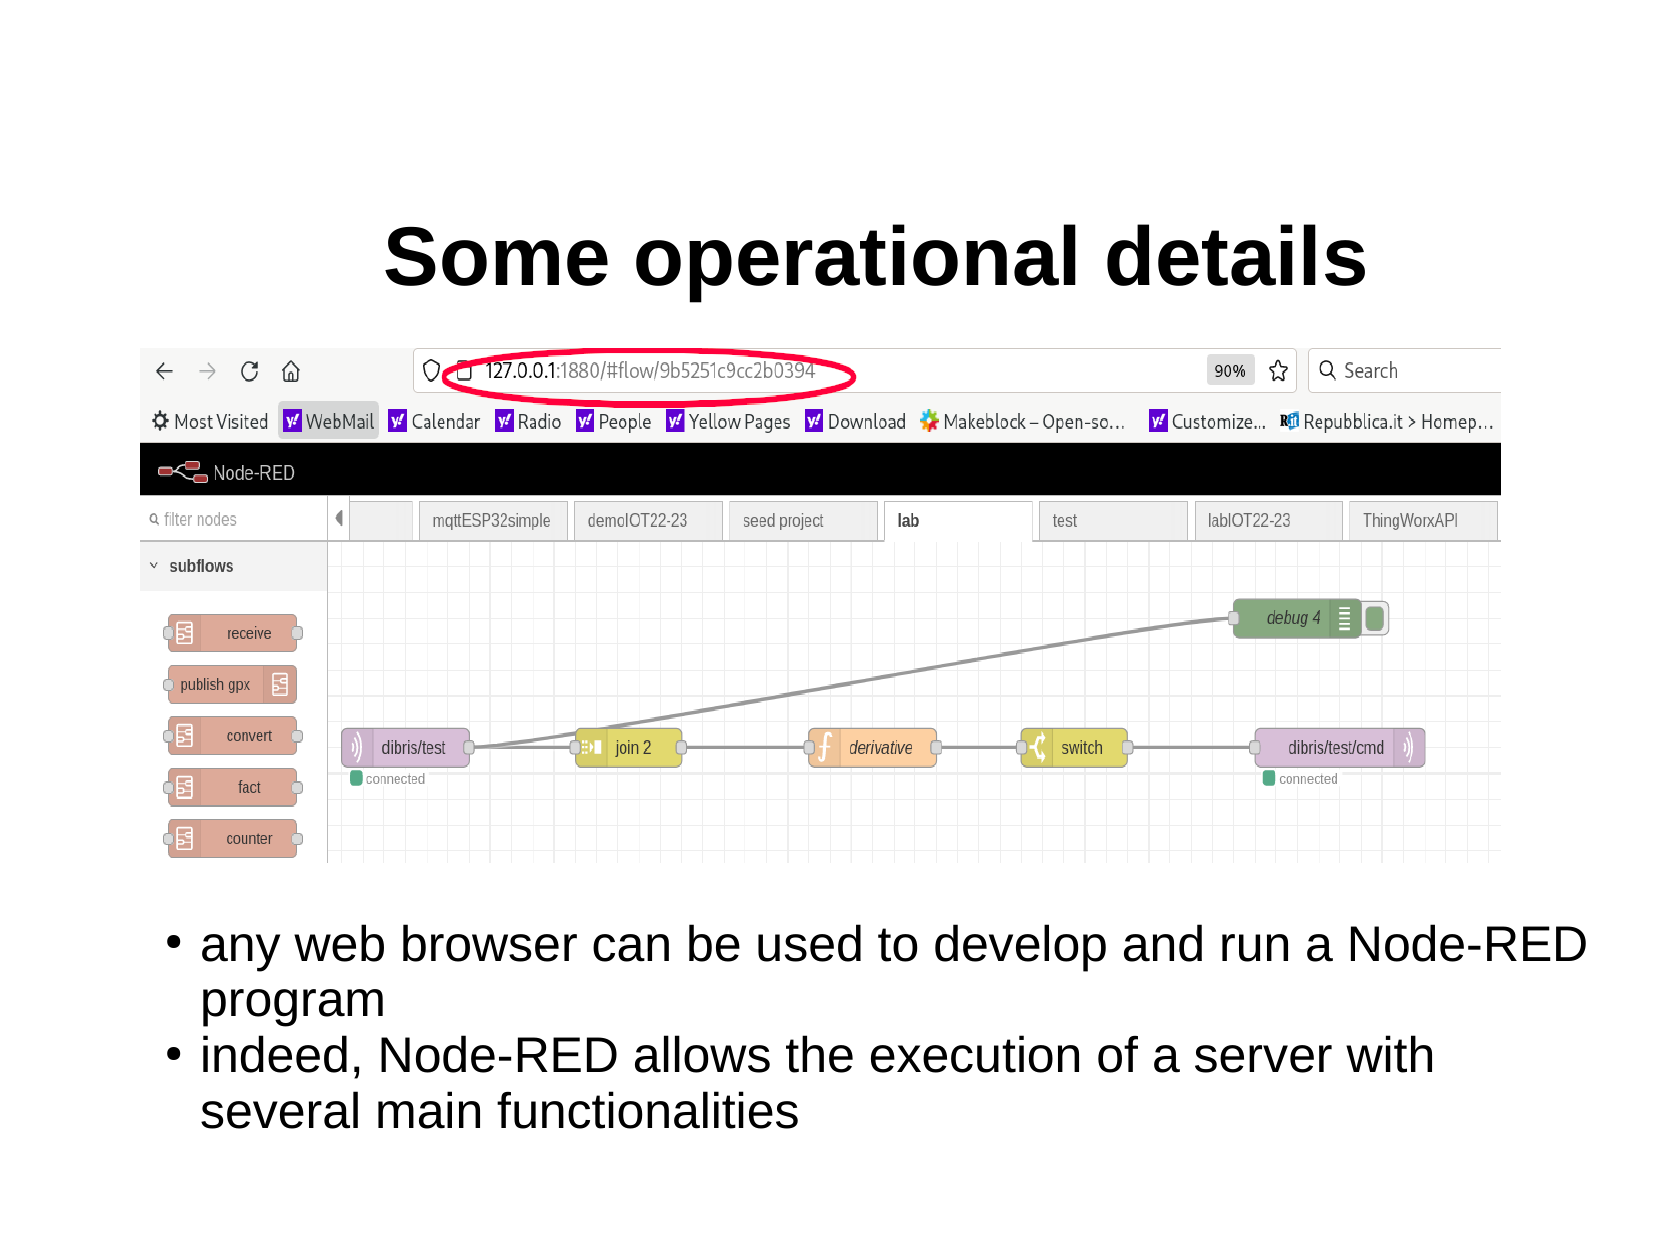

Some operational details
any web browser can be used to develop and run a Node-RED program
indeed, Node-RED allows the execution of a server with several main functionalities